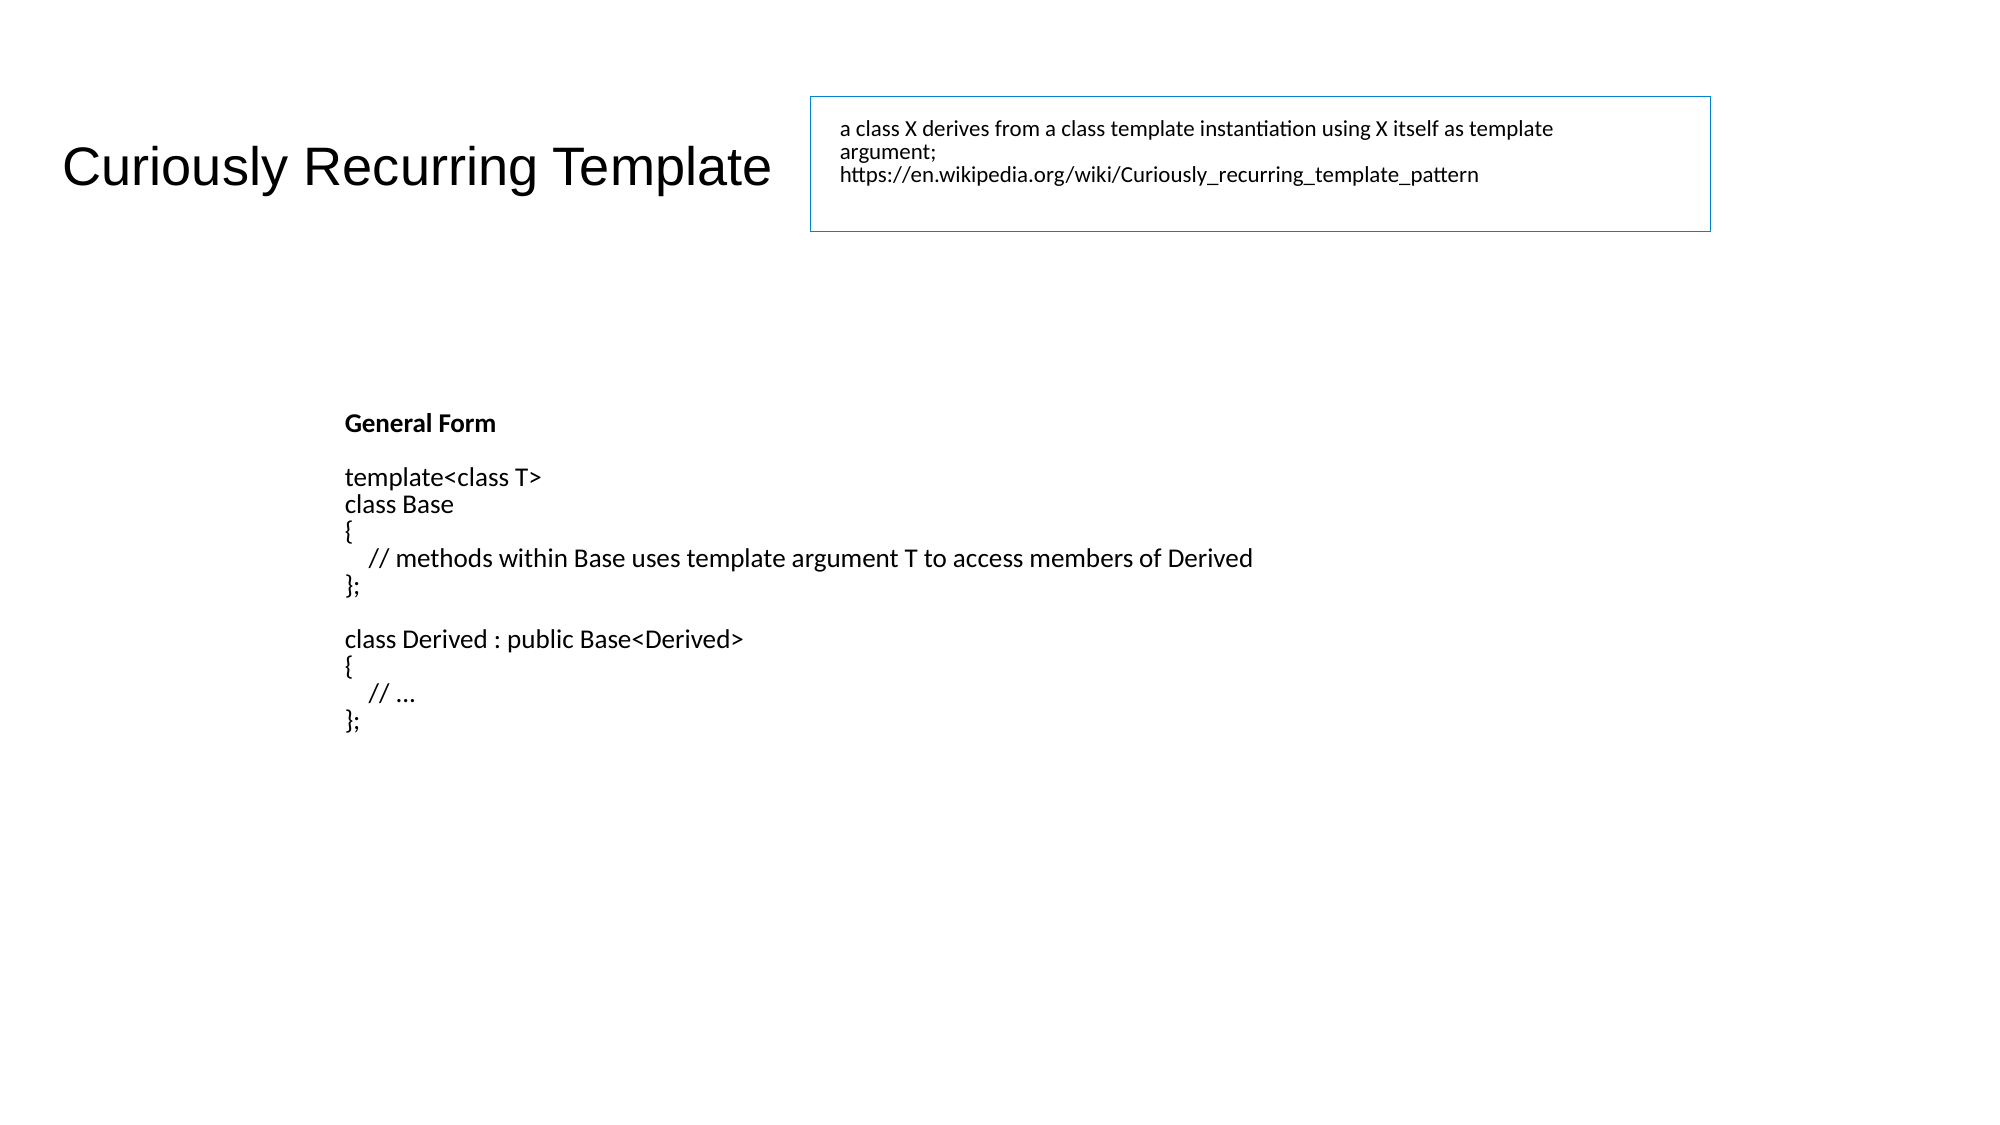

a class X derives from a class template instantiation using X itself as template argument;
https://en.wikipedia.org/wiki/Curiously_recurring_template_pattern
# Curiously Recurring Template
General Form
template<class T>
class Base
{
 // methods within Base uses template argument T to access members of Derived
};
class Derived : public Base<Derived>
{
 // ...
};